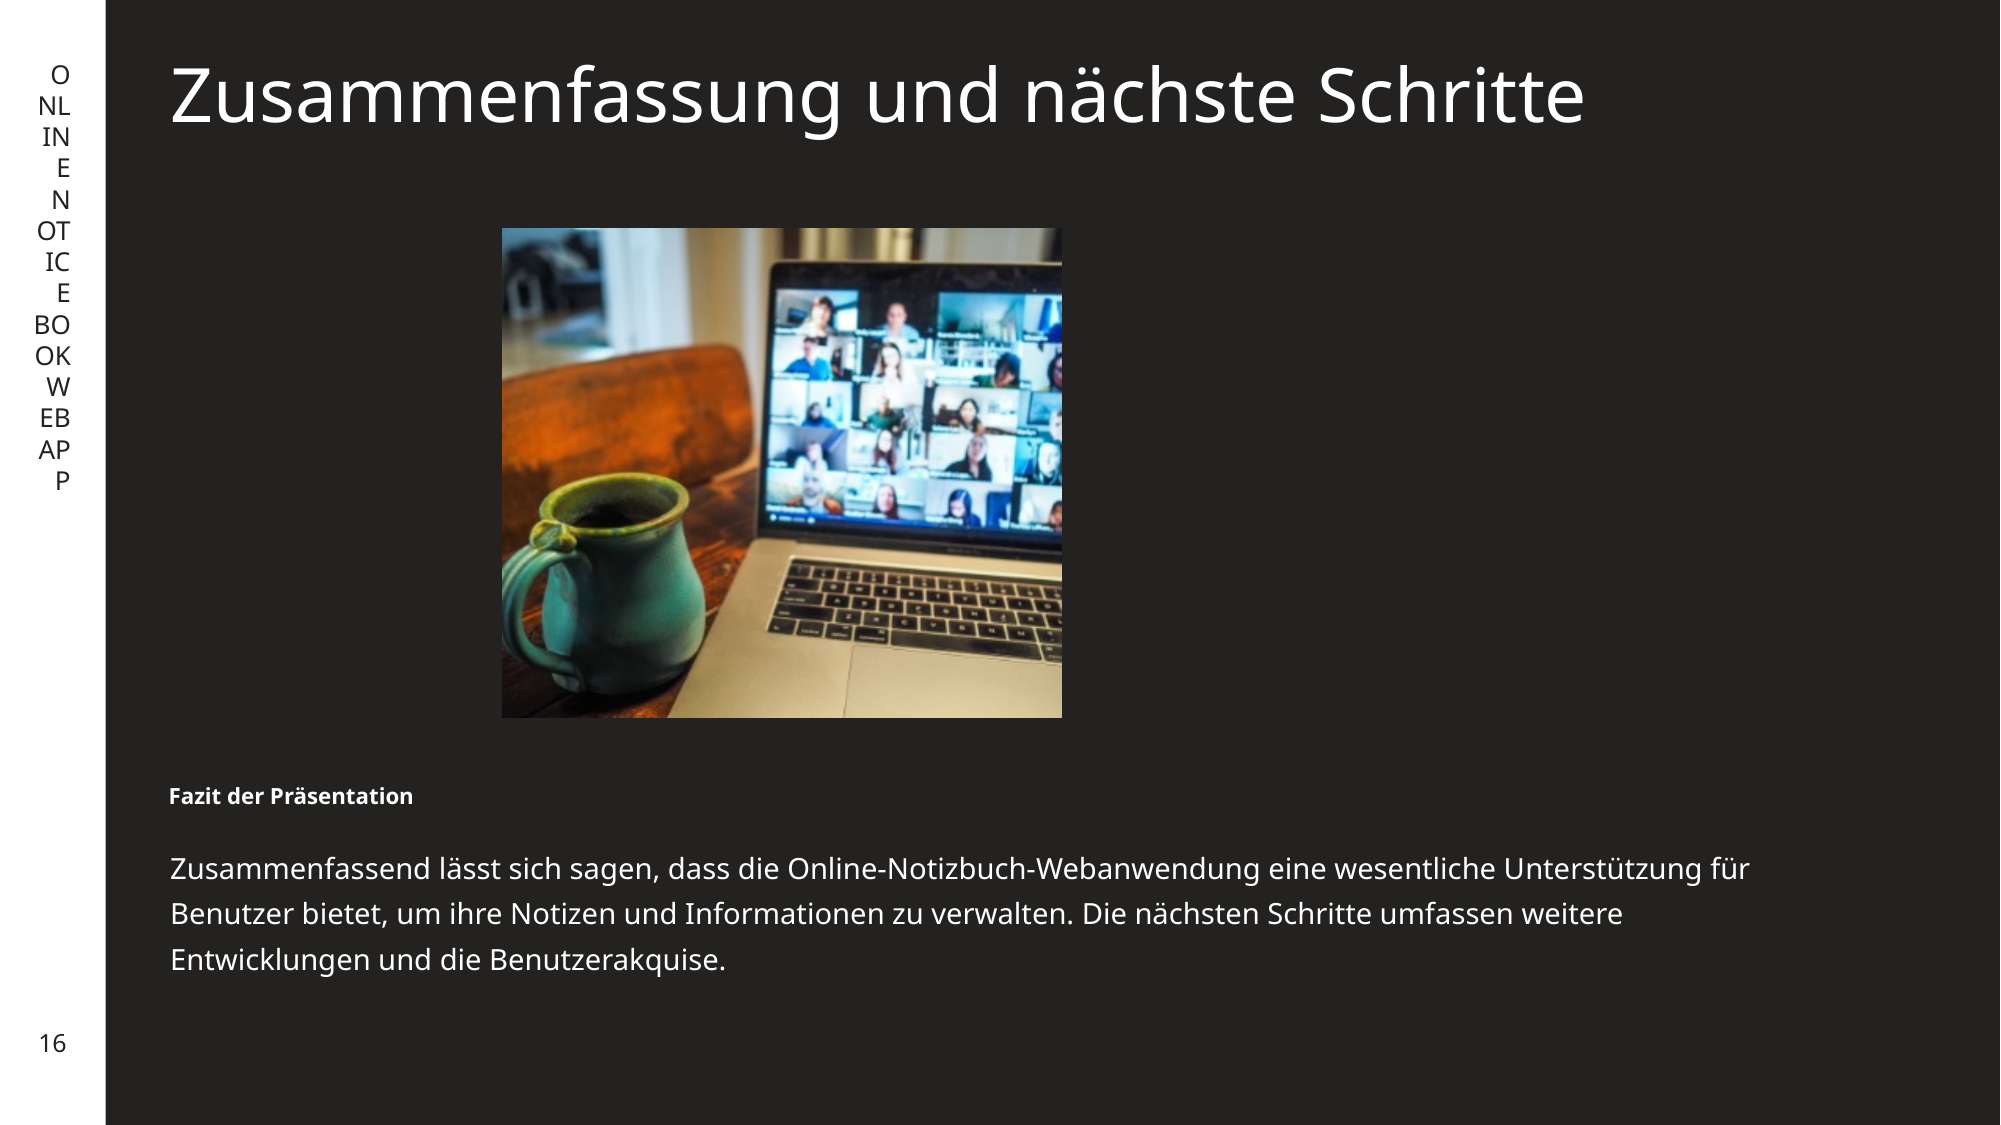

ONLINE NOTICE BOOK WEBAPP
# Zusammenfassung und nächste Schritte
Fazit der Präsentation
Zusammenfassend lässt sich sagen, dass die Online-Notizbuch-Webanwendung eine wesentliche Unterstützung für Benutzer bietet, um ihre Notizen und Informationen zu verwalten. Die nächsten Schritte umfassen weitere Entwicklungen und die Benutzerakquise.